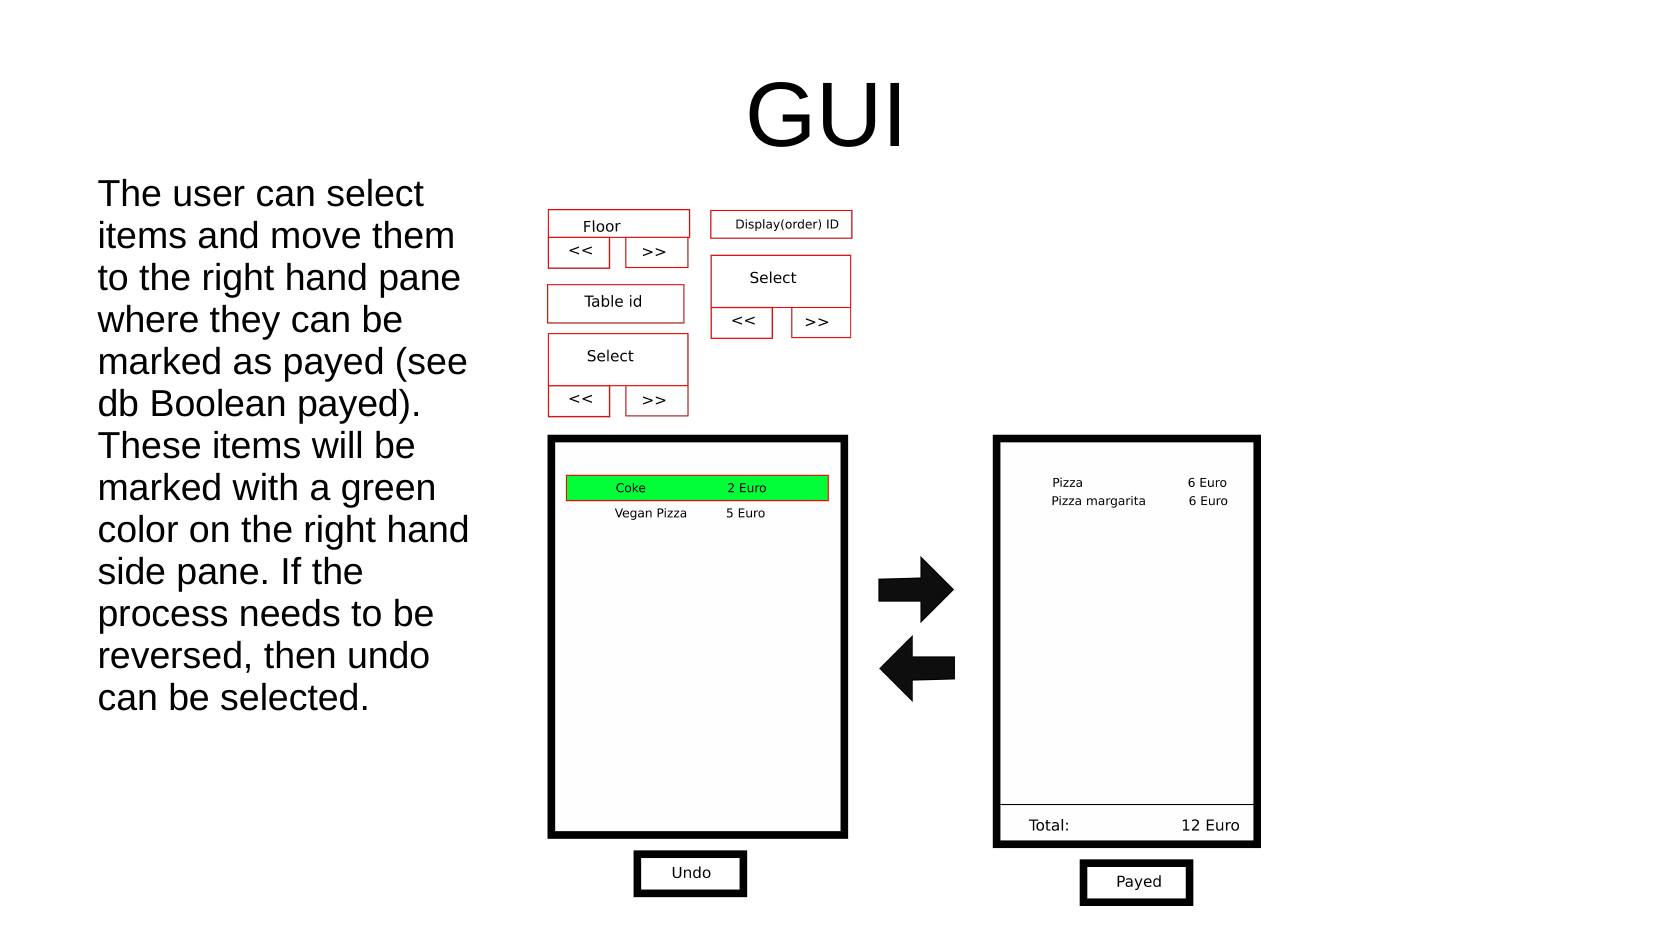

# GUI
The user can select items and move them to the right hand pane where they can be marked as payed (see db Boolean payed).
These items will be marked with a green color on the right hand side pane. If the process needs to be reversed, then undo can be selected.